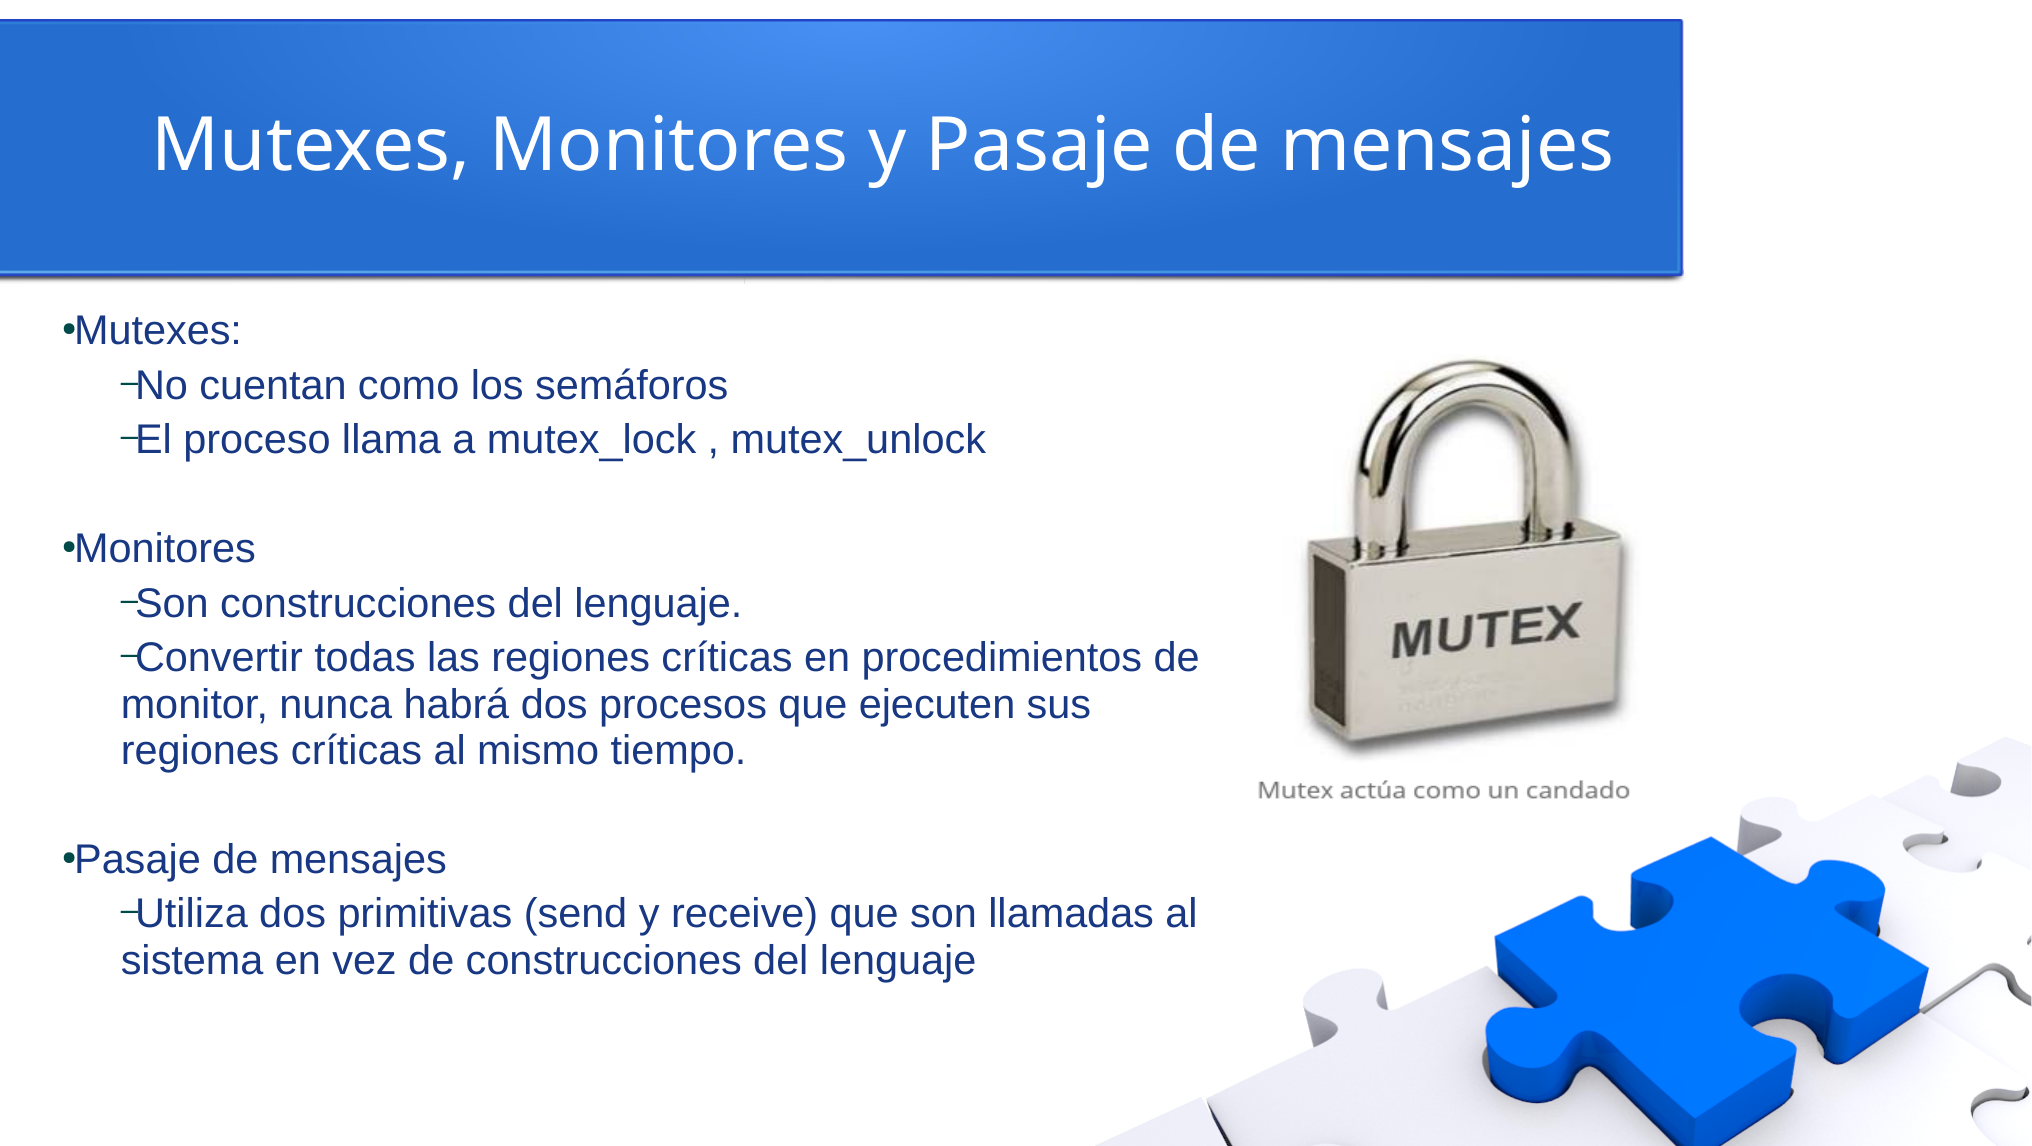

# Mutexes, Monitores y Pasaje de mensajes
Mutexes:
No cuentan como los semáforos
El proceso llama a mutex_lock , mutex_unlock
Monitores
Son construcciones del lenguaje.
Convertir todas las regiones críticas en procedimientos de monitor, nunca habrá dos procesos que ejecuten sus regiones críticas al mismo tiempo.
Pasaje de mensajes
Utiliza dos primitivas (send y receive) que son llamadas al sistema en vez de construcciones del lenguaje